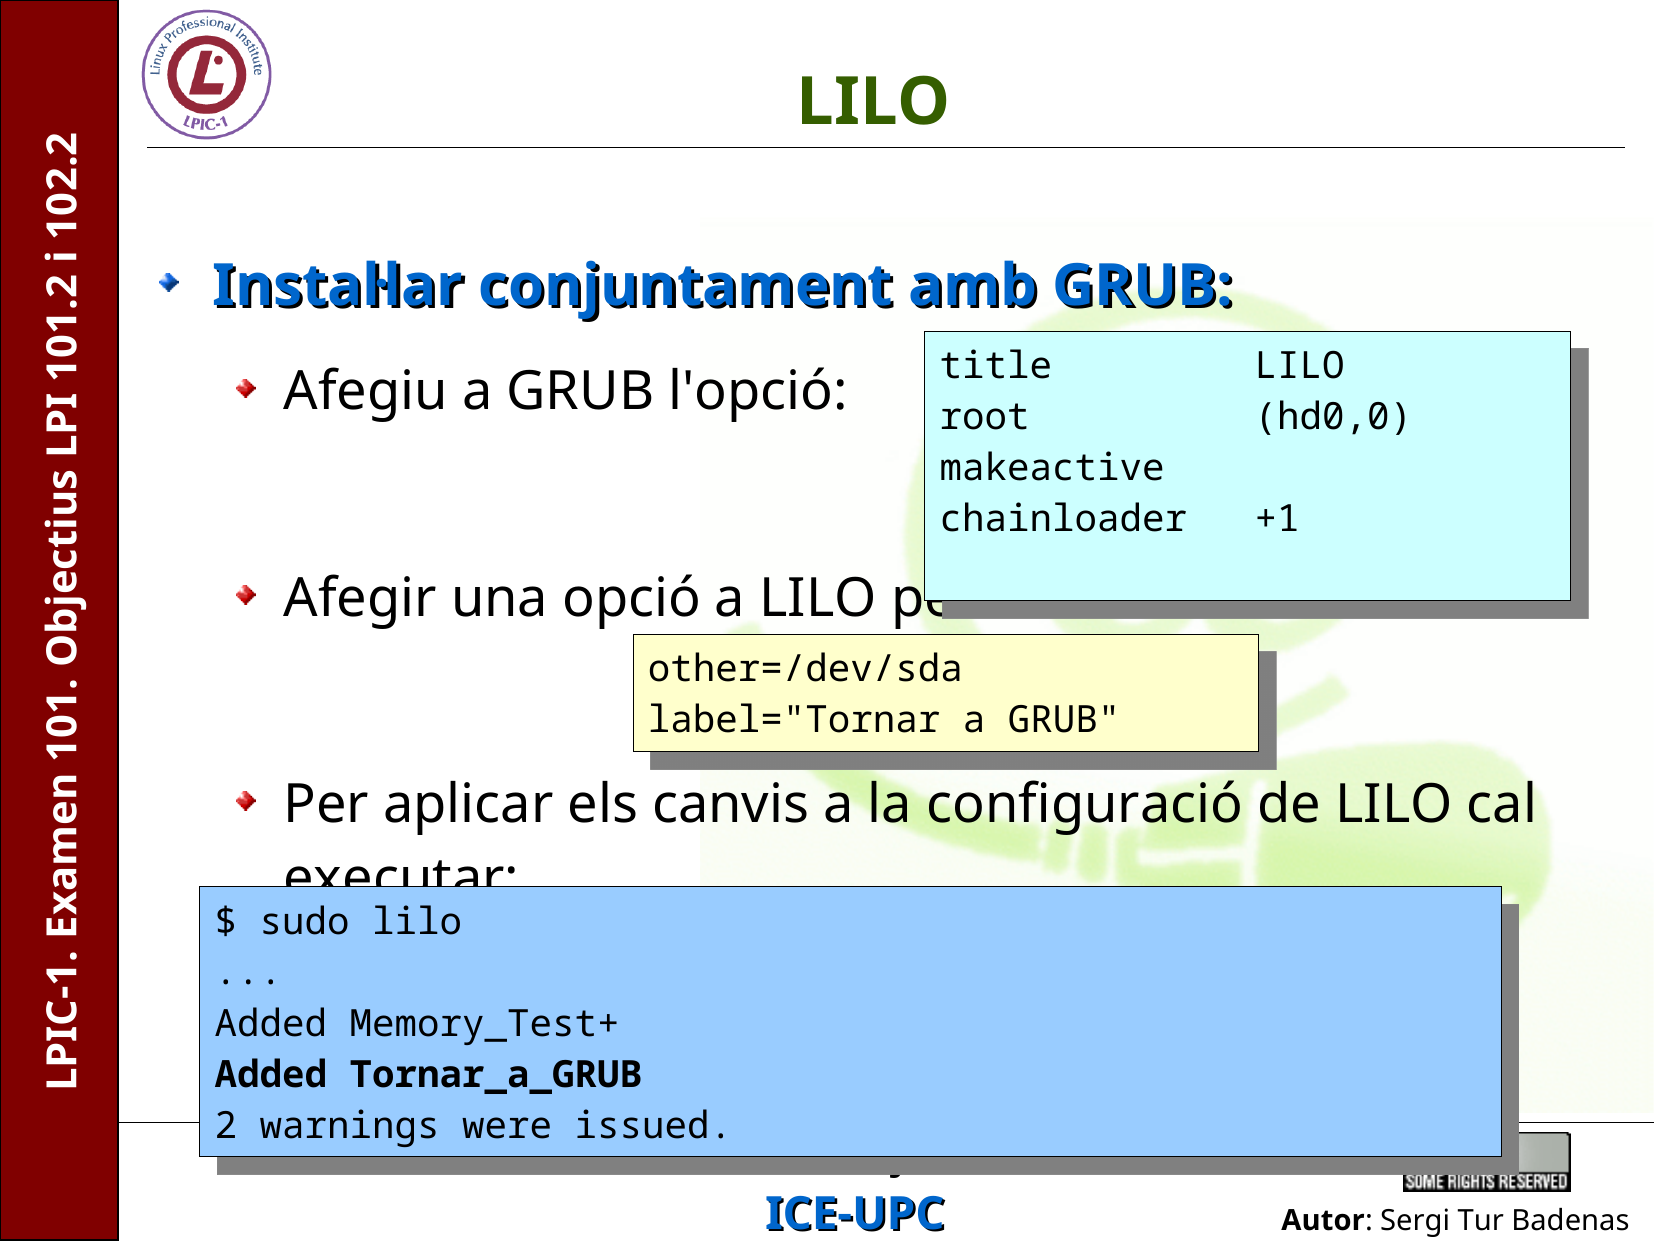

# LILO
Instal·lar conjuntament amb GRUB:
Afegiu a GRUB l'opció:
Afegir una opció a LILO per tornar a GRUB:
Per aplicar els canvis a la configuració de LILO cal executar:
title LILO
root (hd0,0)
makeactive
chainloader +1
other=/dev/sda
label="Tornar a GRUB"
$ sudo lilo
...
Added Memory_Test+
Added Tornar_a_GRUB
2 warnings were issued.